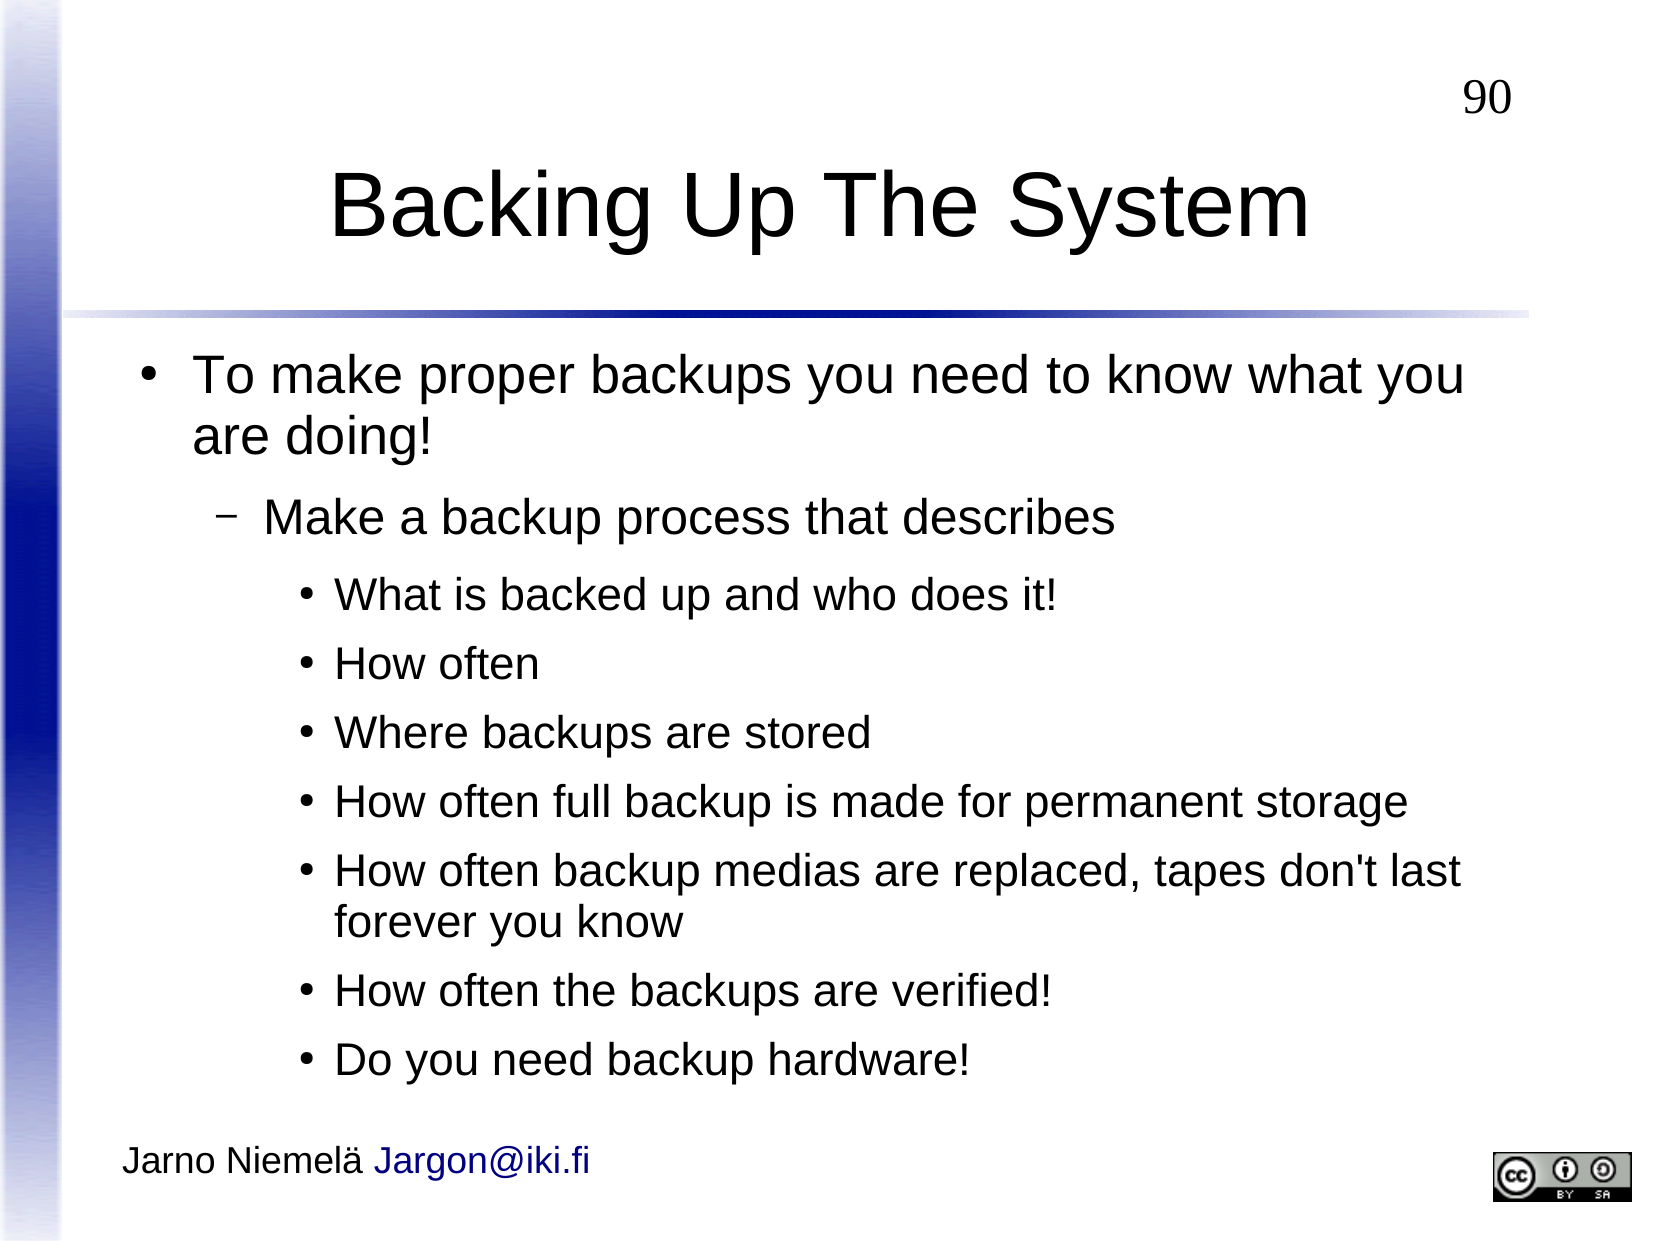

# Backing Up The System
To make proper backups you need to know what you are doing!
Make a backup process that describes
What is backed up and who does it!
How often
Where backups are stored
How often full backup is made for permanent storage
How often backup medias are replaced, tapes don't last forever you know
How often the backups are verified!
Do you need backup hardware!